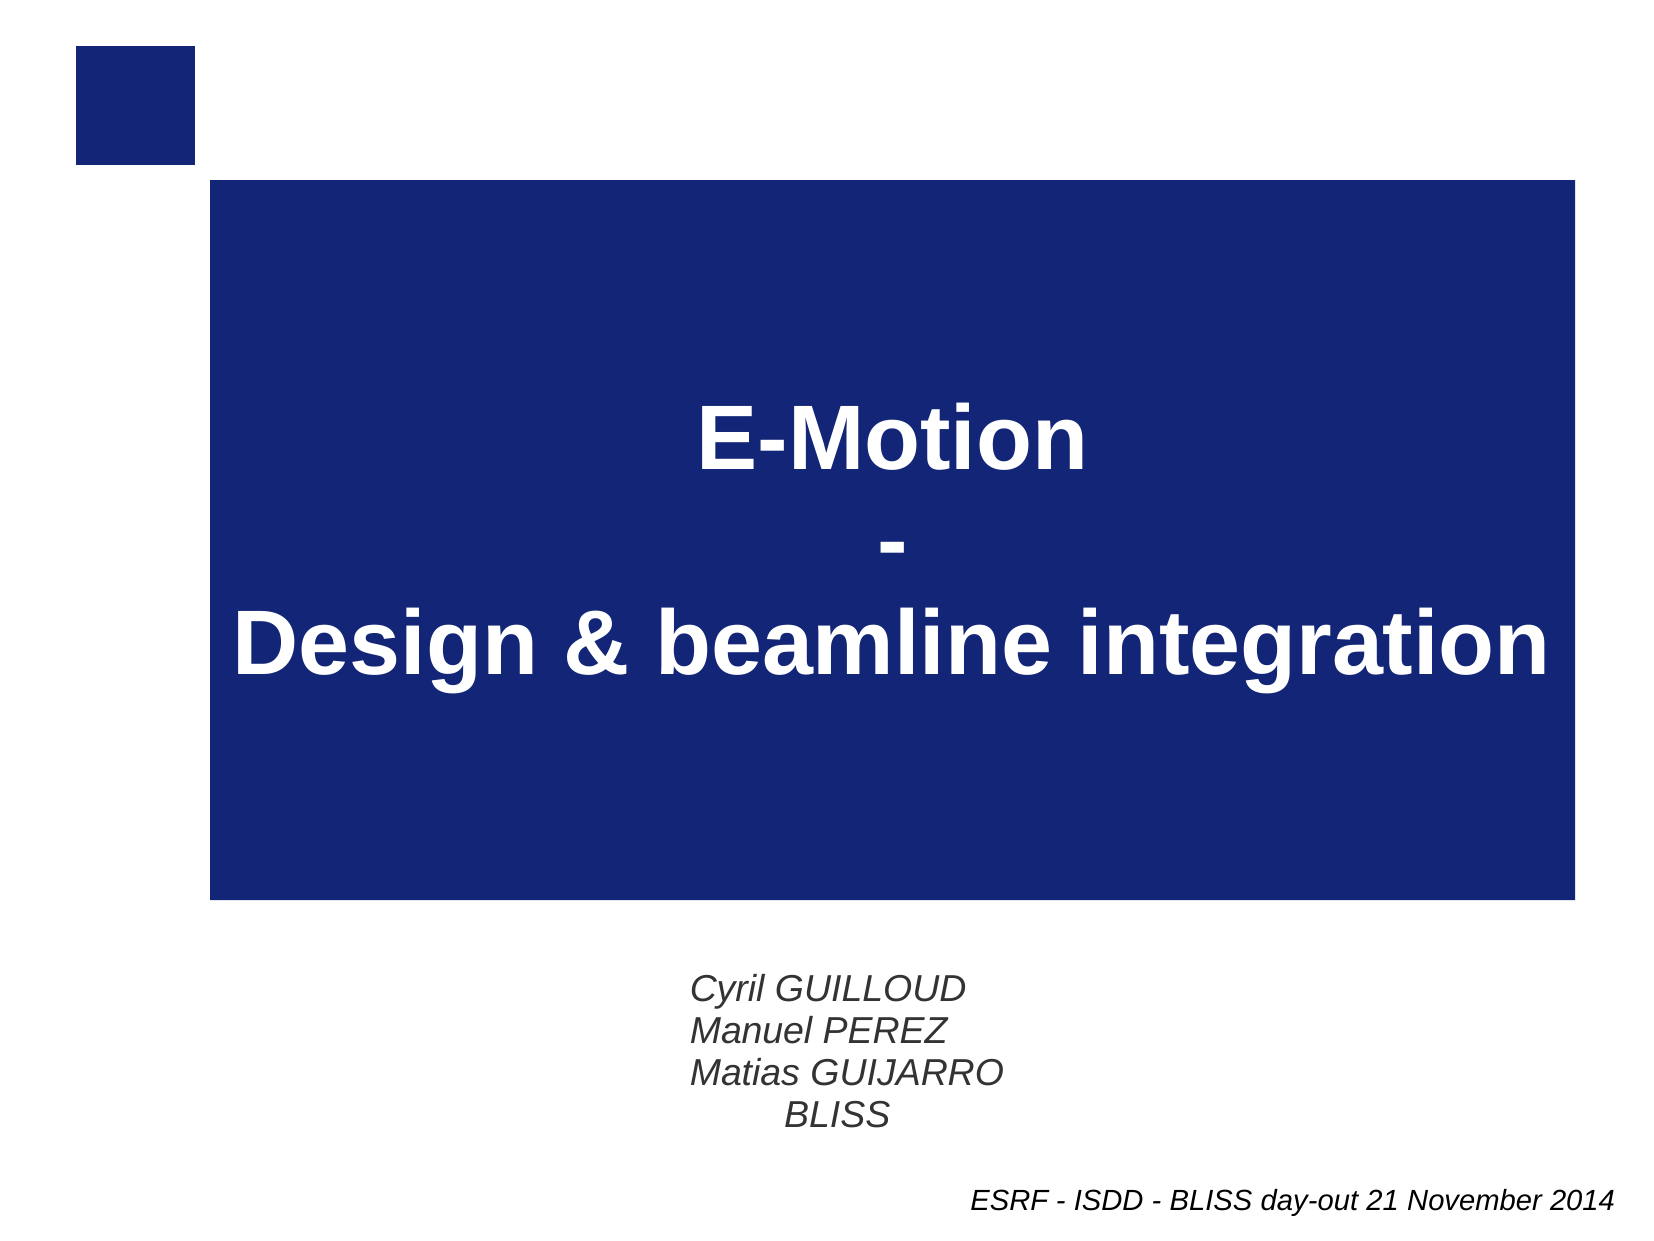

# E-Motion - Design & beamline integration
Cyril GUILLOUD
Manuel PEREZ
Matias GUIJARRO
 BLISS
ESRF - ISDD - BLISS day-out 21 November 2014